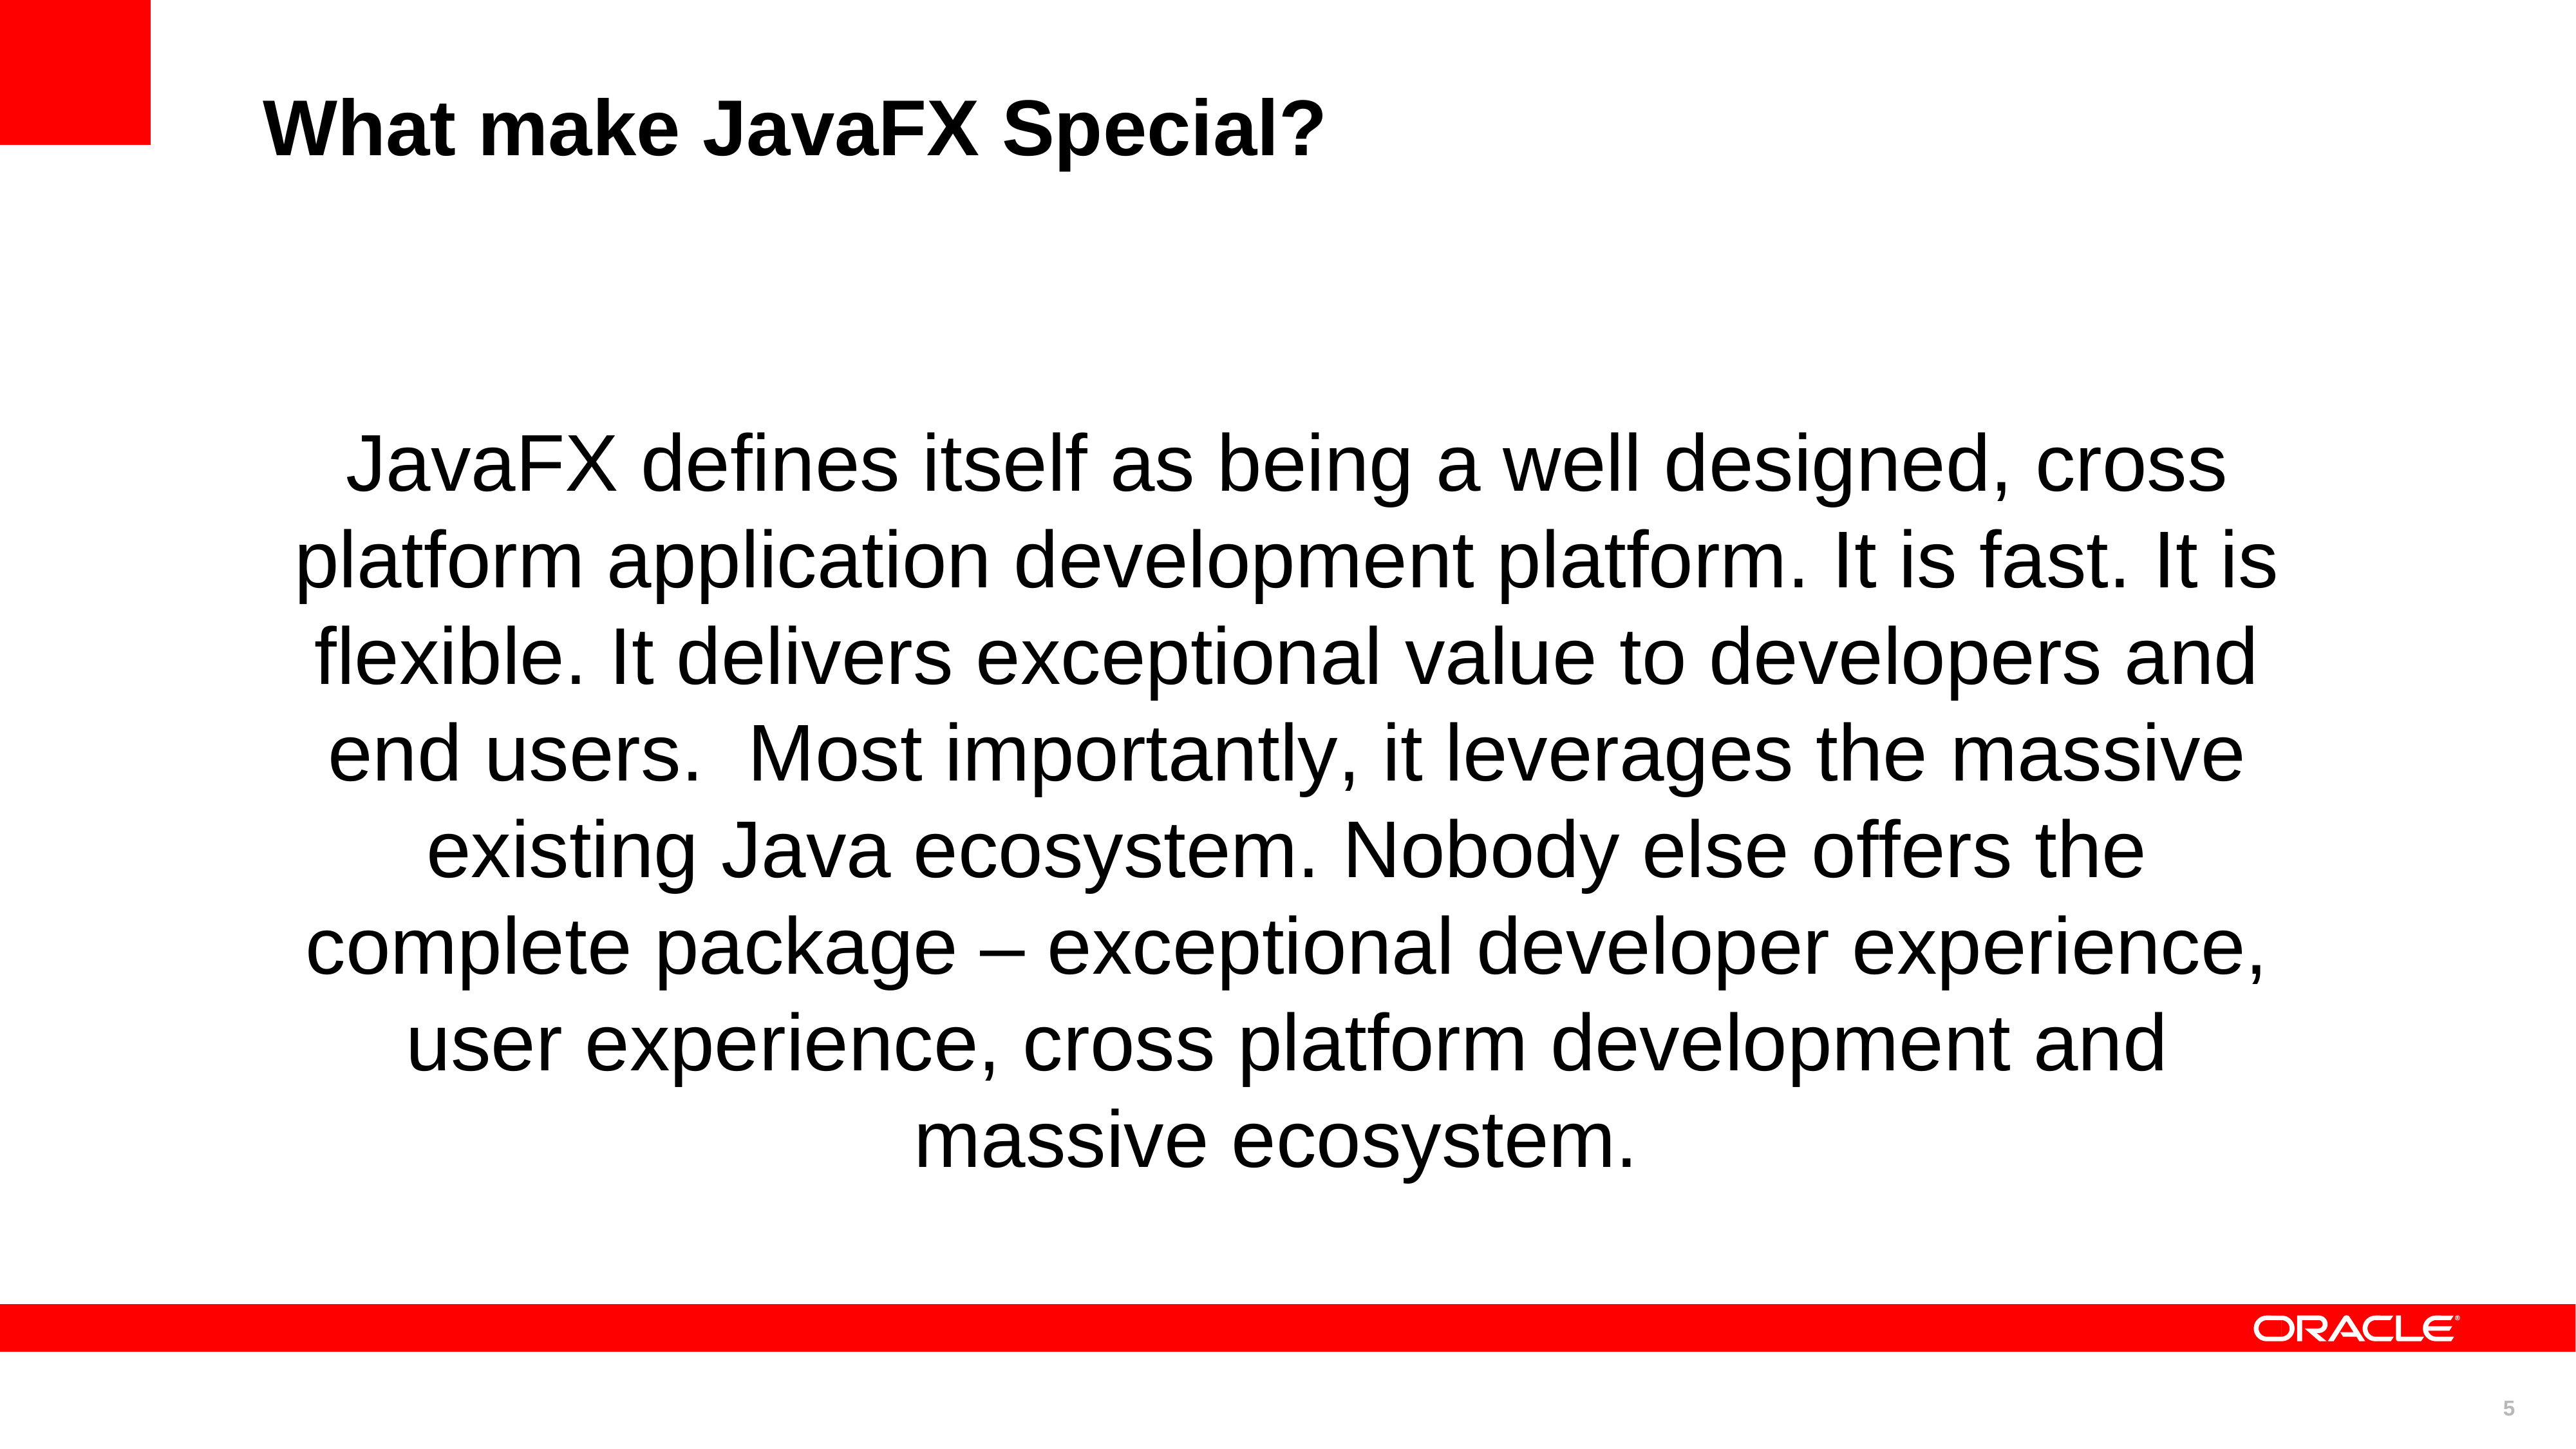

# What make JavaFX Special?
JavaFX defines itself as being a well designed, cross platform application development platform. It is fast. It is flexible. It delivers exceptional value to developers and end users. Most importantly, it leverages the massive existing Java ecosystem. Nobody else offers the complete package – exceptional developer experience, user experience, cross platform development and massive ecosystem.